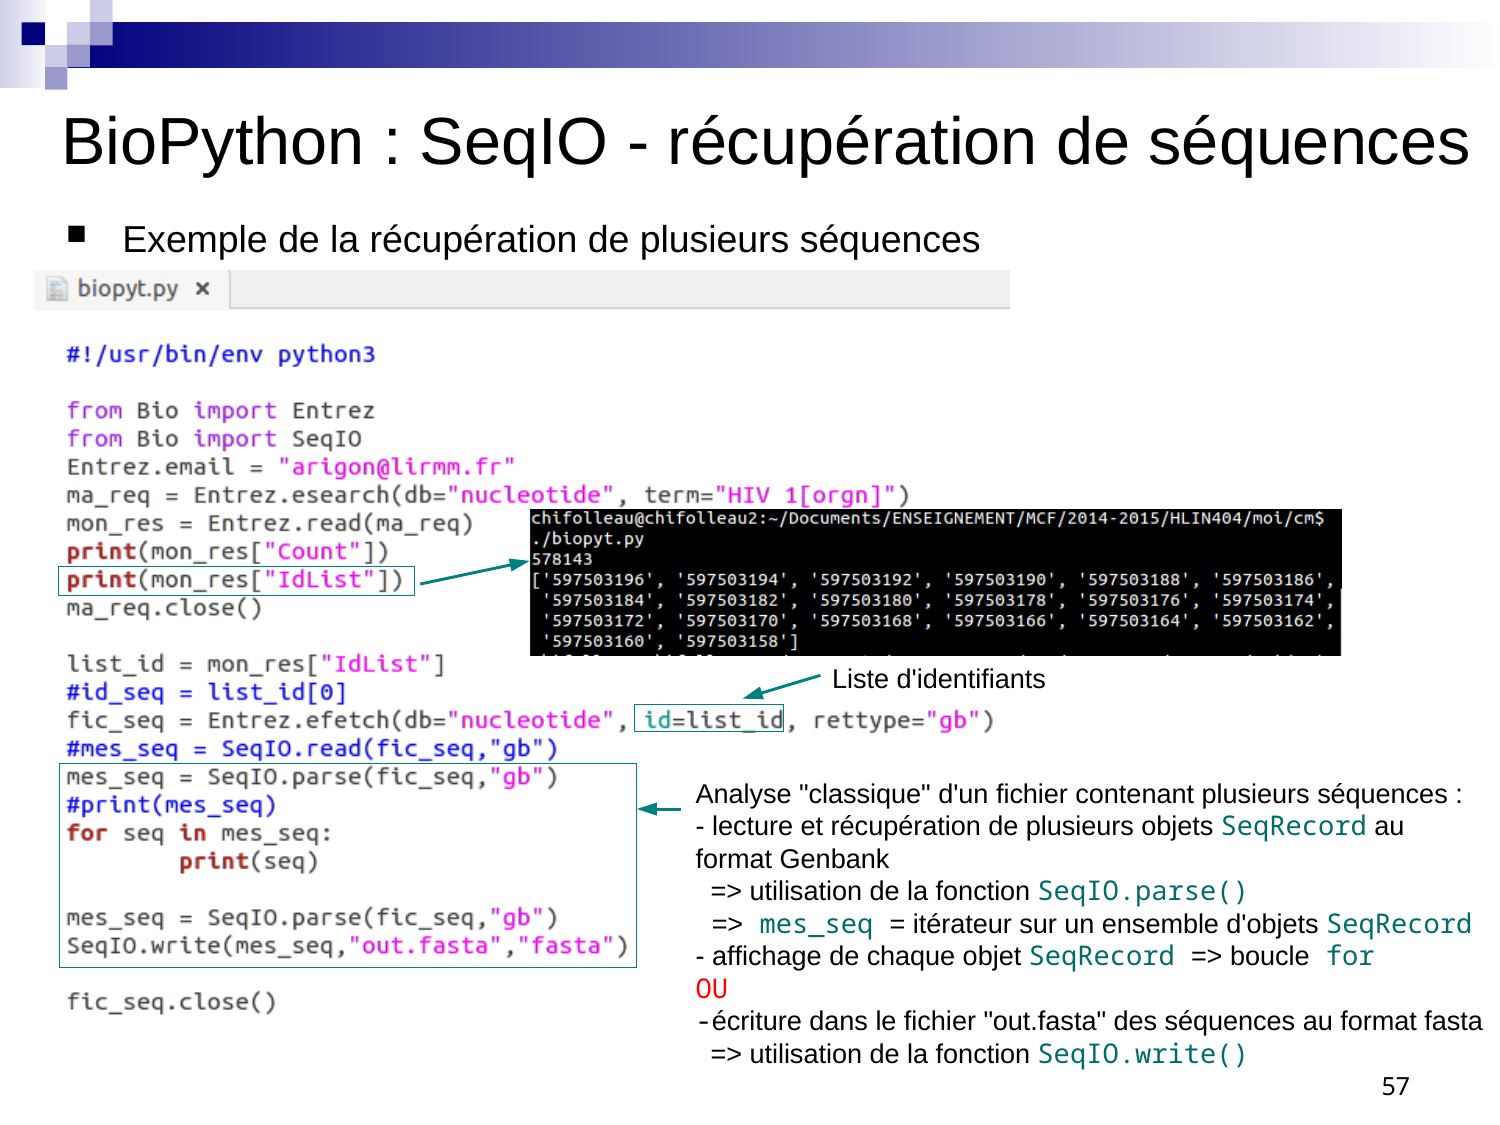

# BioPython : SeqIO - récupération de séquences
Exemple de la récupération de plusieurs séquences
Liste d'identifiants
Analyse "classique" d'un fichier contenant plusieurs séquences :
- lecture et récupération de plusieurs objets SeqRecord au format Genbank 
 => utilisation de la fonction SeqIO.parse()
 => mes_seq = itérateur sur un ensemble d'objets SeqRecord
- affichage de chaque objet SeqRecord => boucle for
OU
-écriture dans le fichier "out.fasta" des séquences au format fasta
 => utilisation de la fonction SeqIO.write()
57